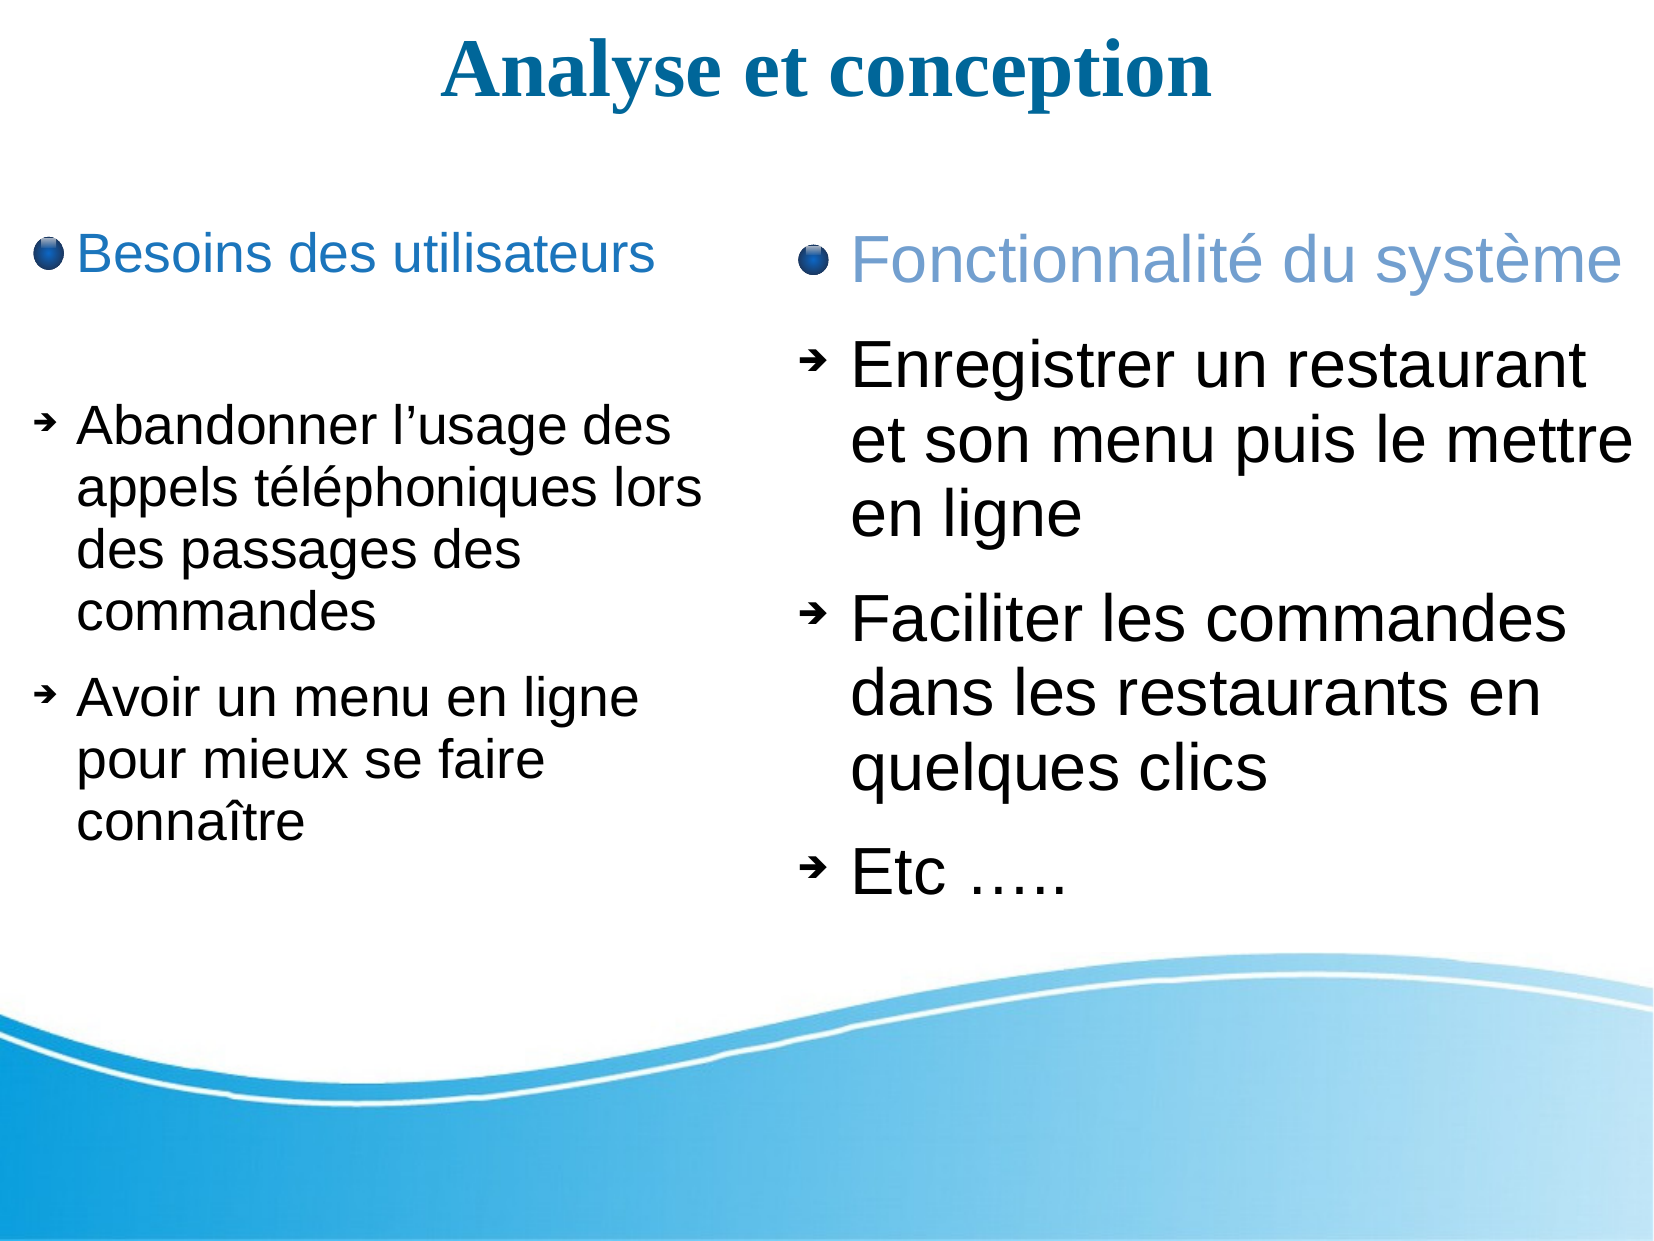

# Analyse et conception
Besoins des utilisateurs
Abandonner l’usage des appels téléphoniques lors des passages des commandes
Avoir un menu en ligne pour mieux se faire connaître
Fonctionnalité du système
Enregistrer un restaurant et son menu puis le mettre en ligne
Faciliter les commandes dans les restaurants en quelques clics
Etc …..